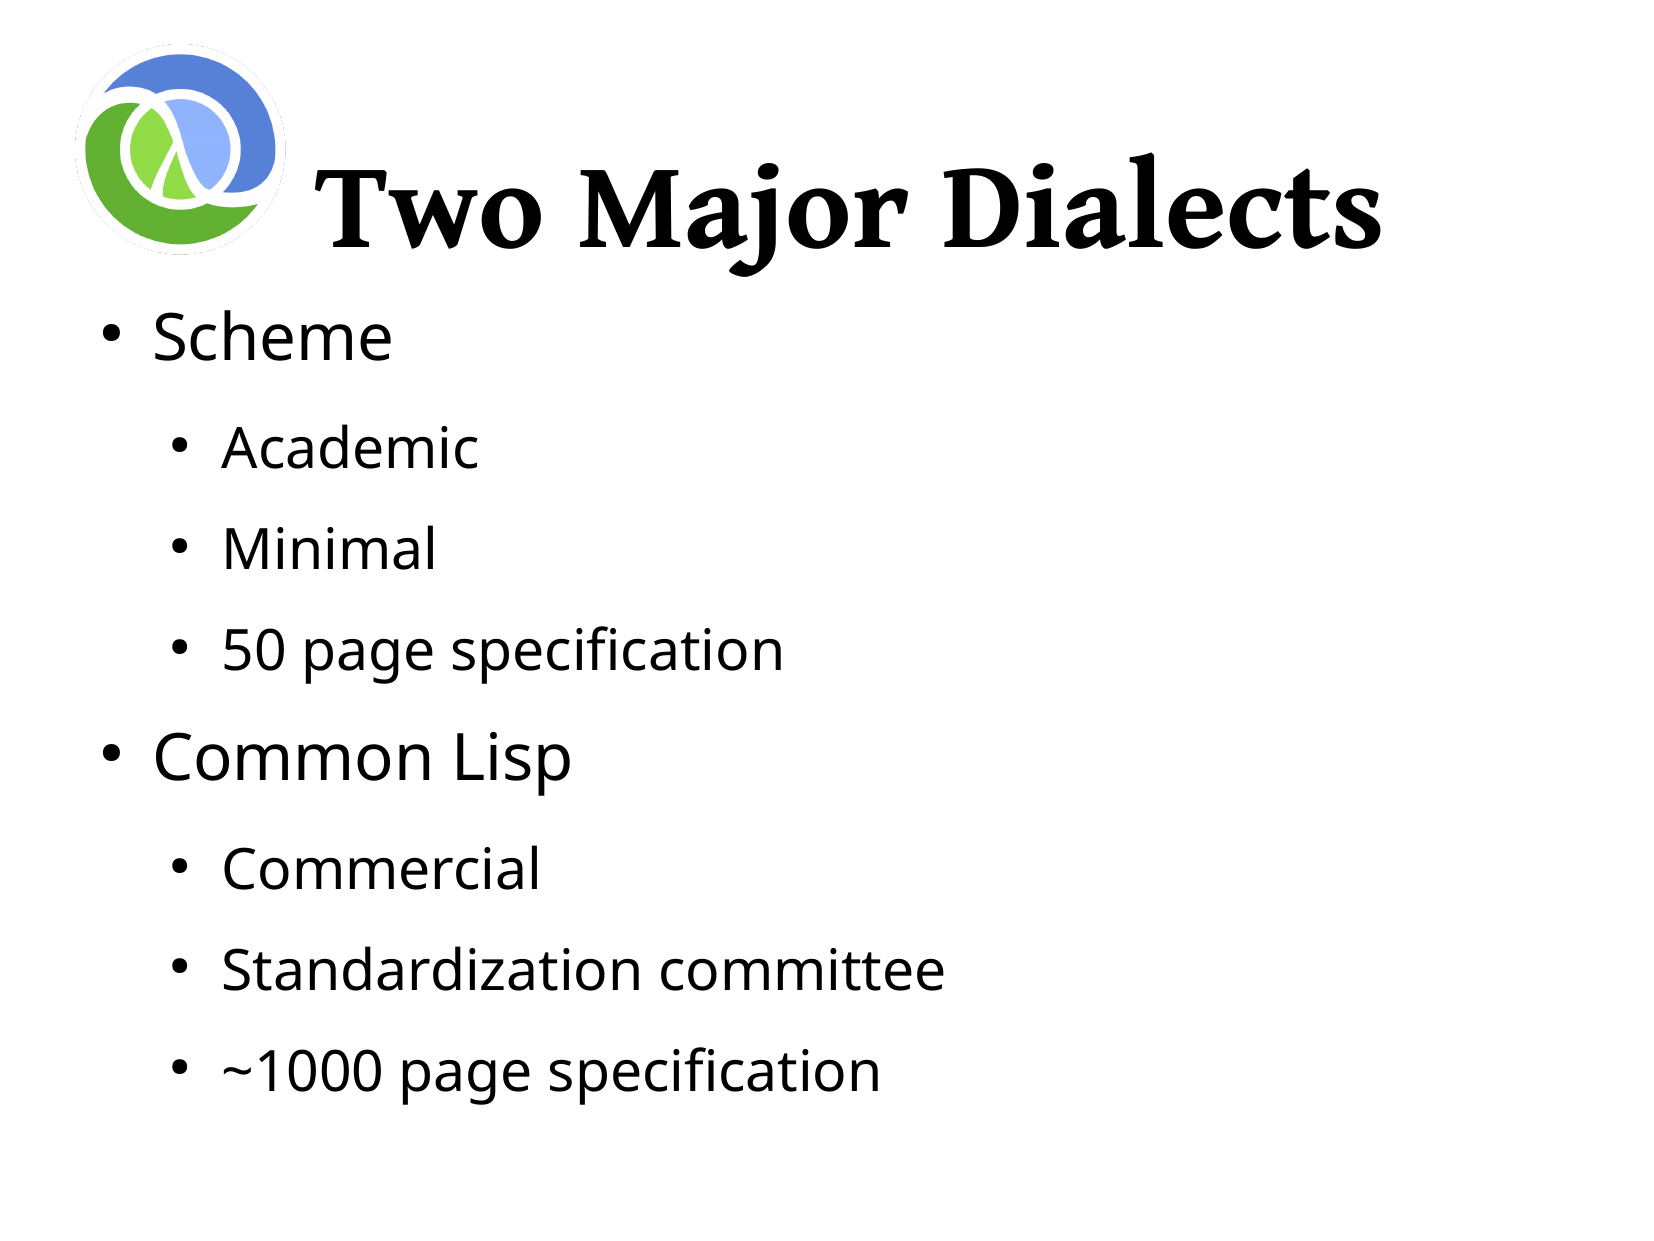

# Two Major Dialects
Scheme
Academic
Minimal
50 page specification
Common Lisp
Commercial
Standardization committee
~1000 page specification